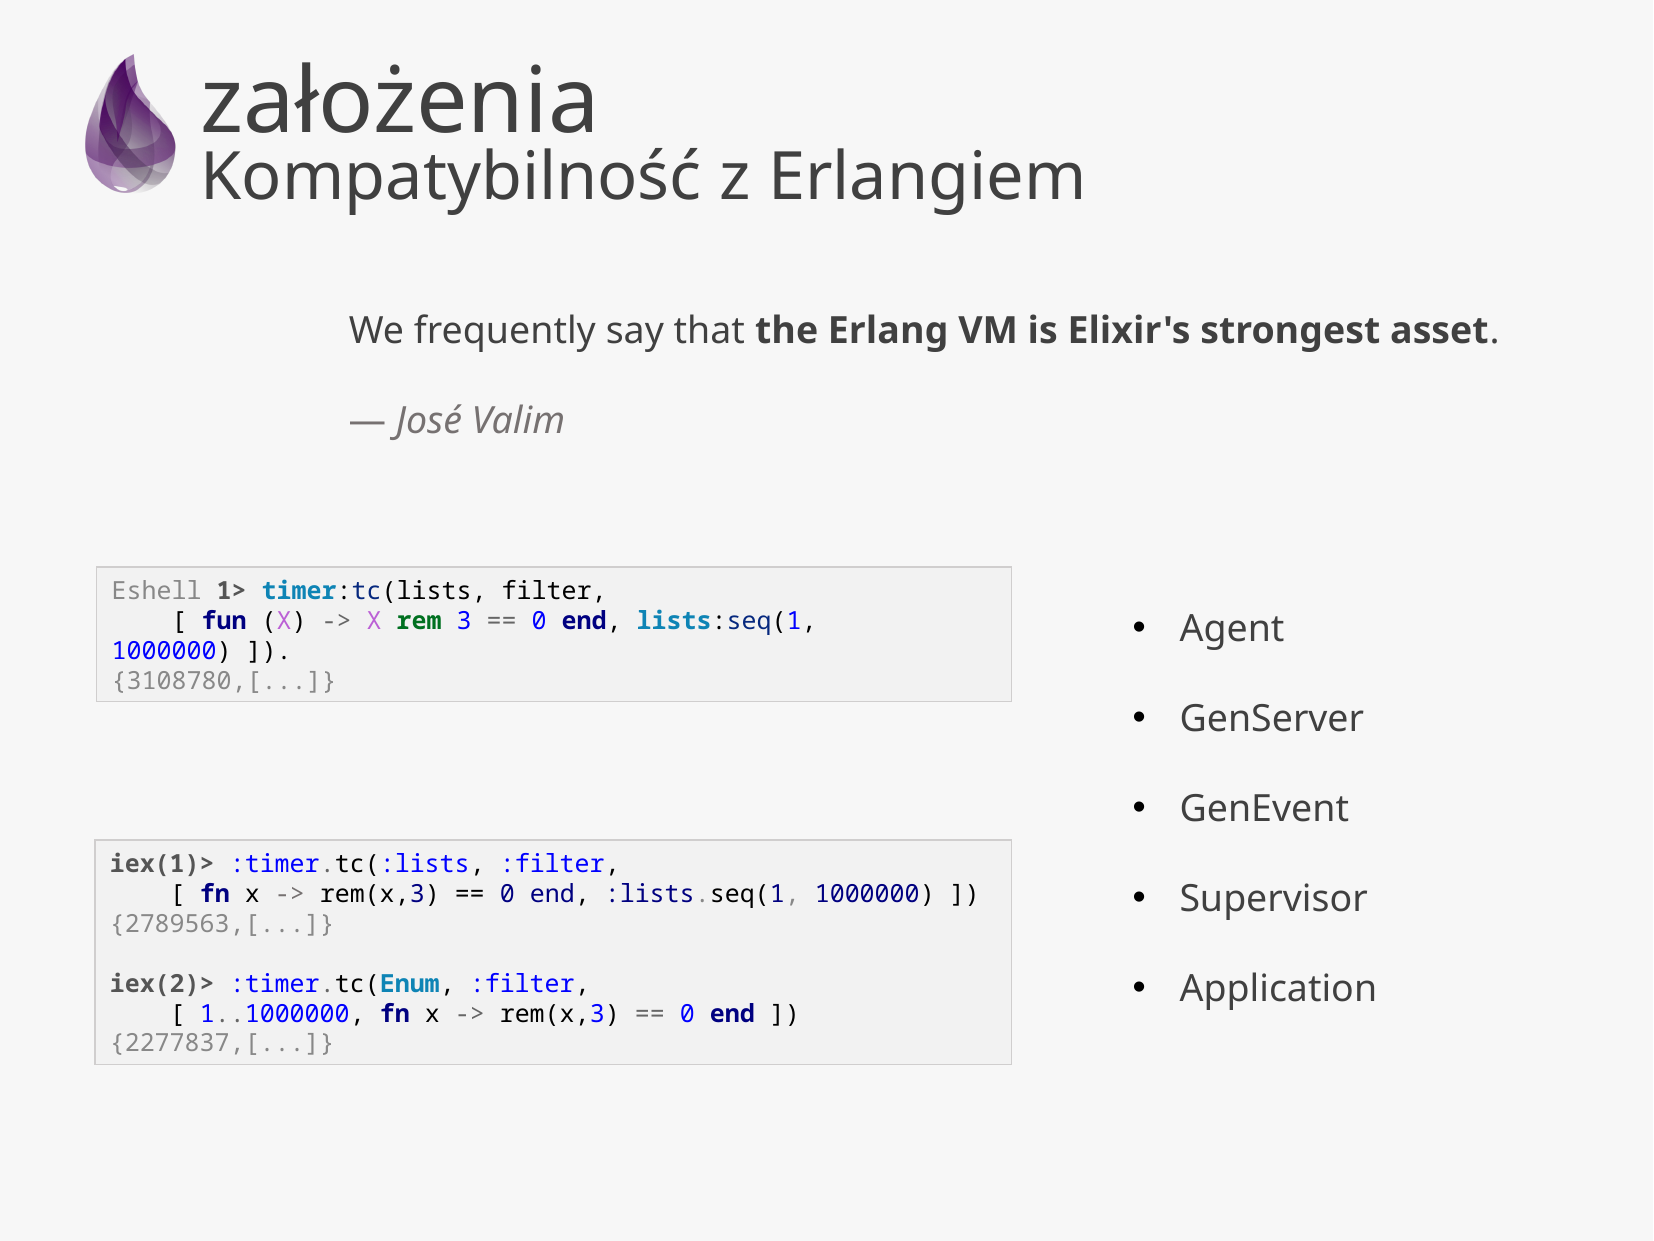

# założenia
Kompatybilność z Erlangiem
We frequently say that the Erlang VM is Elixir's strongest asset.
— José Valim
Agent
GenServer
GenEvent
Supervisor
Application
Eshell 1> timer:tc(lists, filter,
 [ fun (X) -> X rem 3 == 0 end, lists:seq(1, 1000000) ]).
{3108780,[...]}
iex(1)> :timer.tc(:lists, :filter,
 [ fn x -> rem(x,3) == 0 end, :lists.seq(1, 1000000) ])
{2789563,[...]}
iex(2)> :timer.tc(Enum, :filter,
 [ 1..1000000, fn x -> rem(x,3) == 0 end ])
{2277837,[...]}